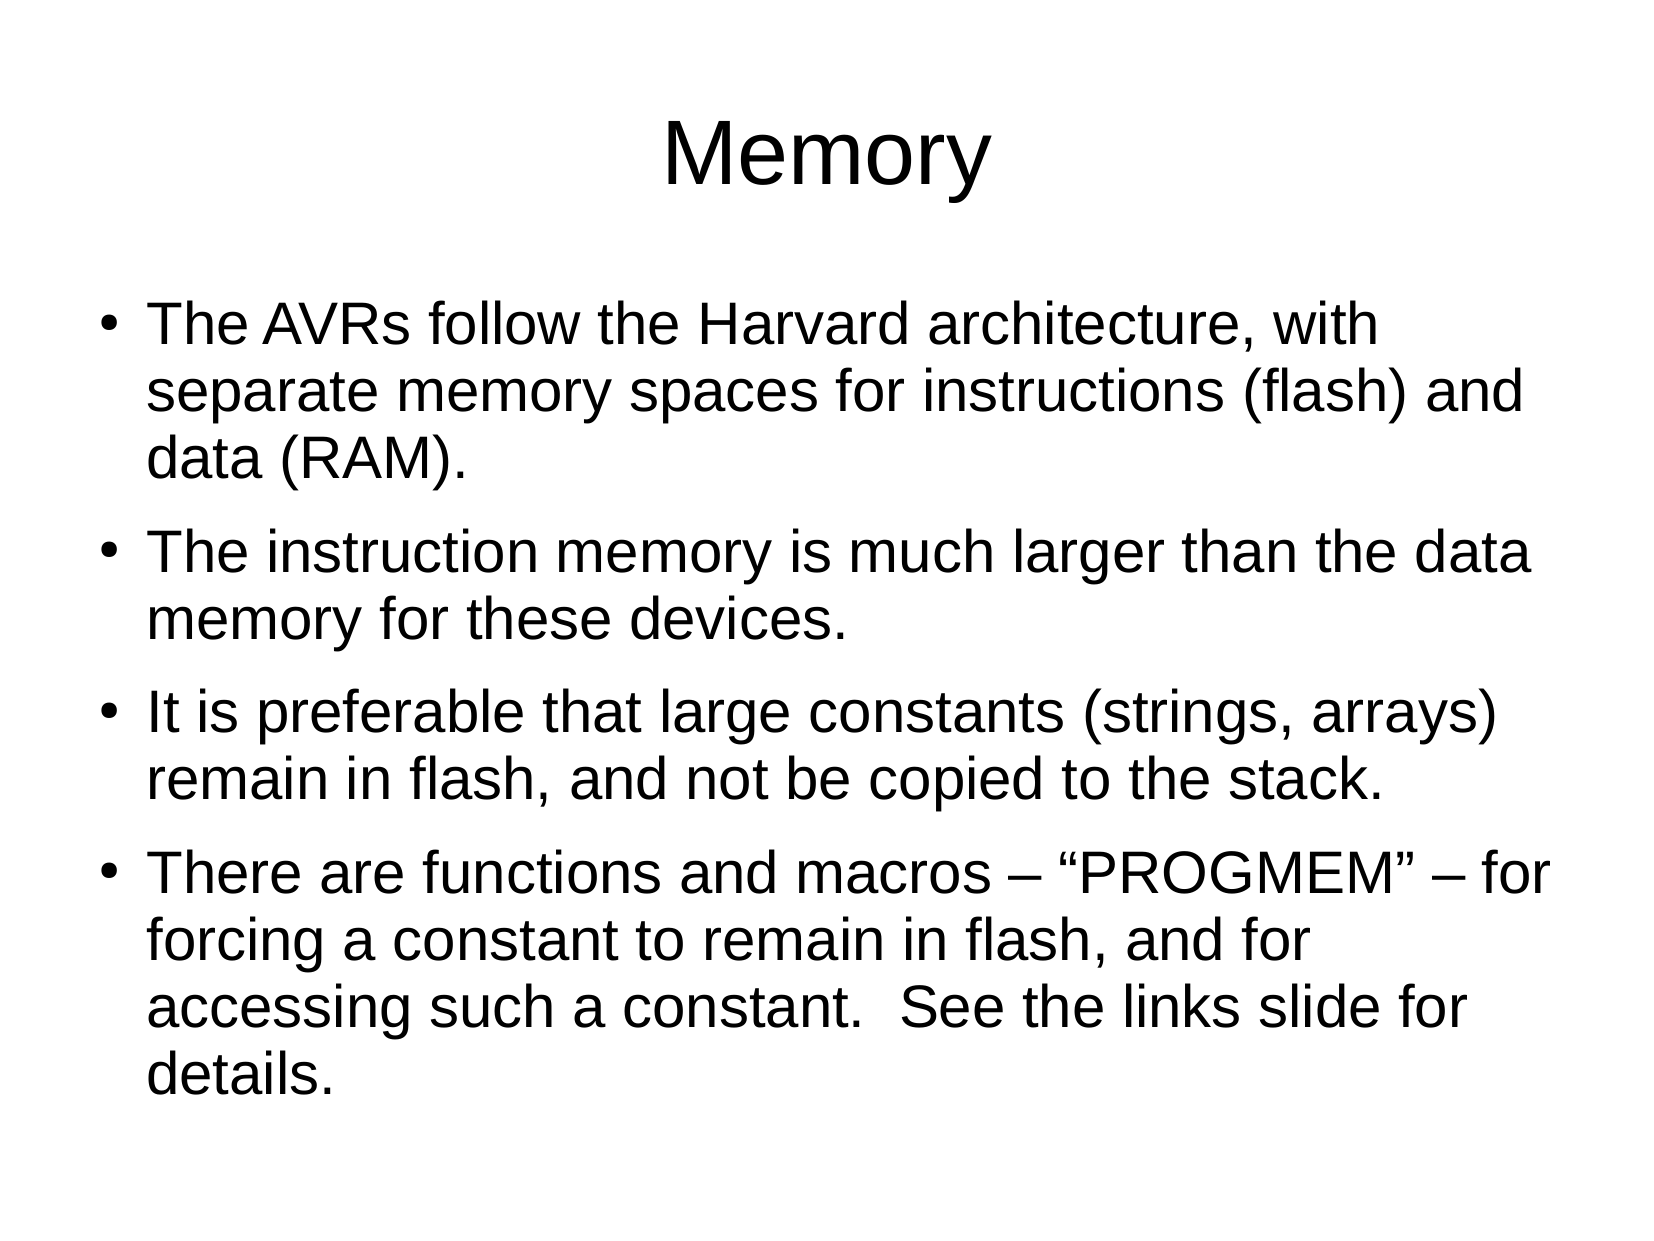

# Memory
The AVRs follow the Harvard architecture, with separate memory spaces for instructions (flash) and data (RAM).
The instruction memory is much larger than the data memory for these devices.
It is preferable that large constants (strings, arrays) remain in flash, and not be copied to the stack.
There are functions and macros – “PROGMEM” – for forcing a constant to remain in flash, and for accessing such a constant. See the links slide for details.